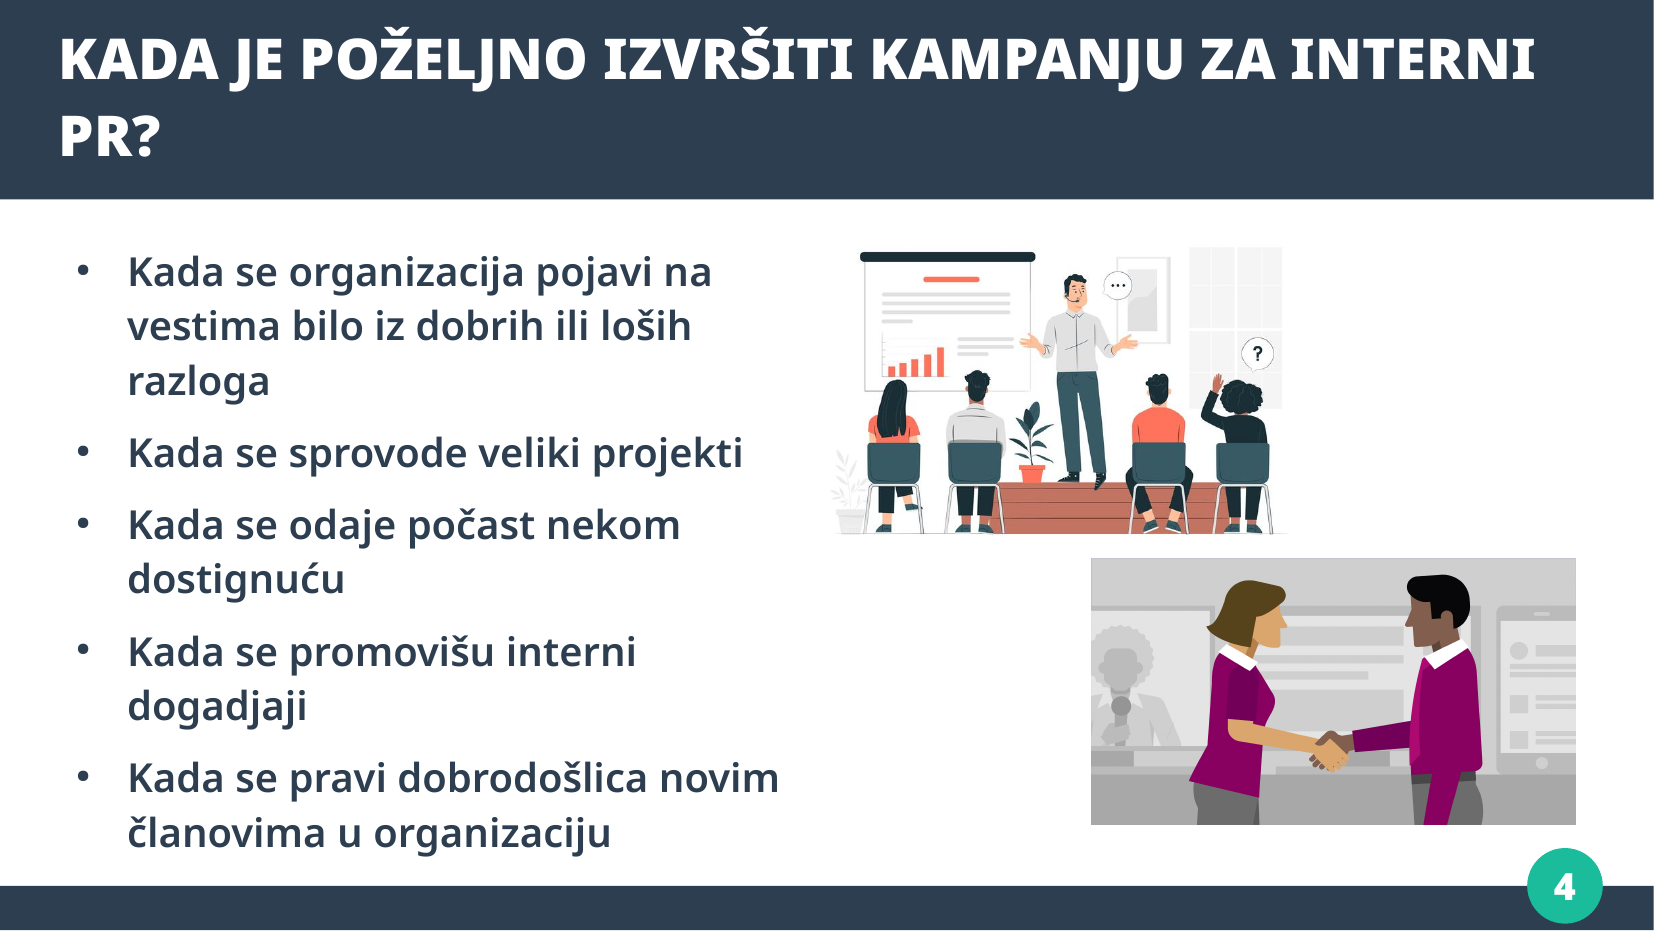

# KADA JE POŽELJNO IZVRŠITI KAMPANJU ZA INTERNI PR?
Kada se organizacija pojavi na vestima bilo iz dobrih ili loših razloga
Kada se sprovode veliki projekti
Kada se odaje počast nekom dostignuću
Kada se promovišu interni dogadjaji
Kada se pravi dobrodošlica novim članovima u organizaciju